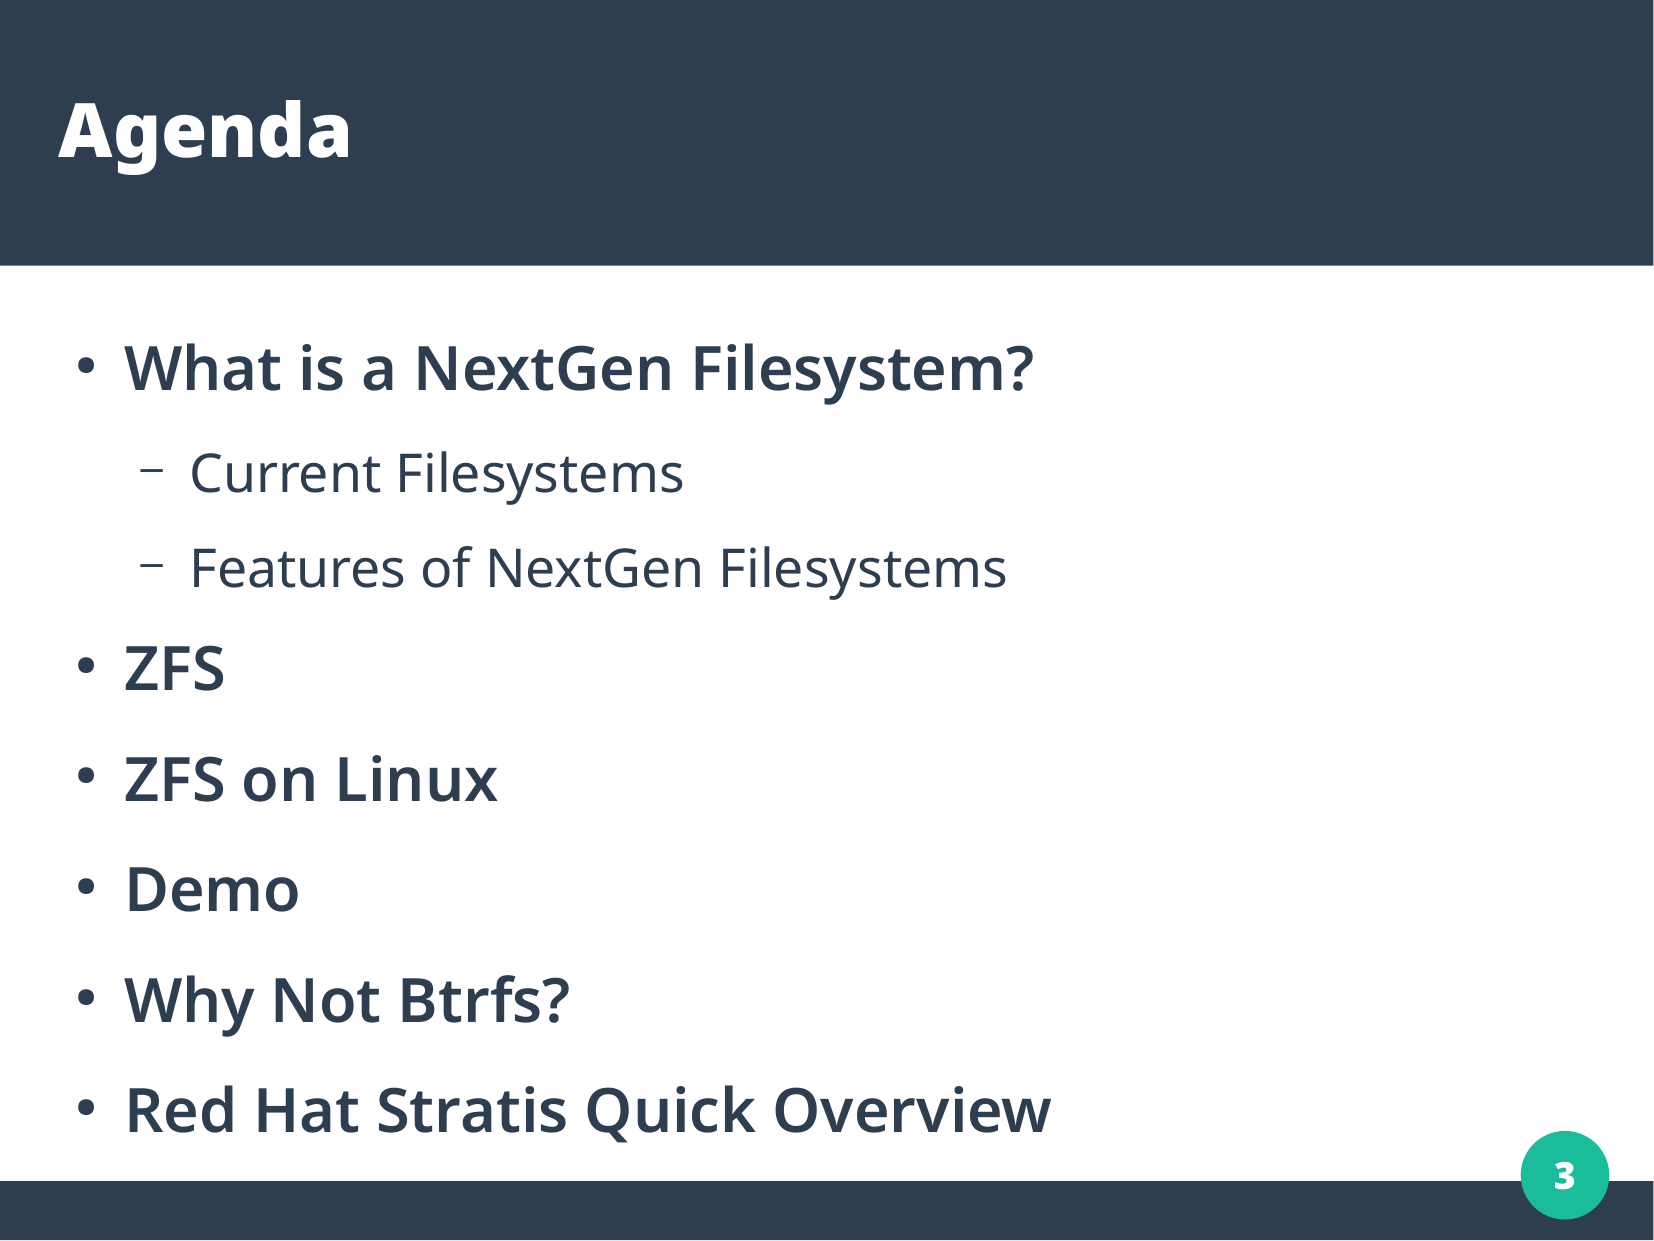

# Agenda
What is a NextGen Filesystem?
Current Filesystems
Features of NextGen Filesystems
ZFS
ZFS on Linux
Demo
Why Not Btrfs?
Red Hat Stratis Quick Overview
3